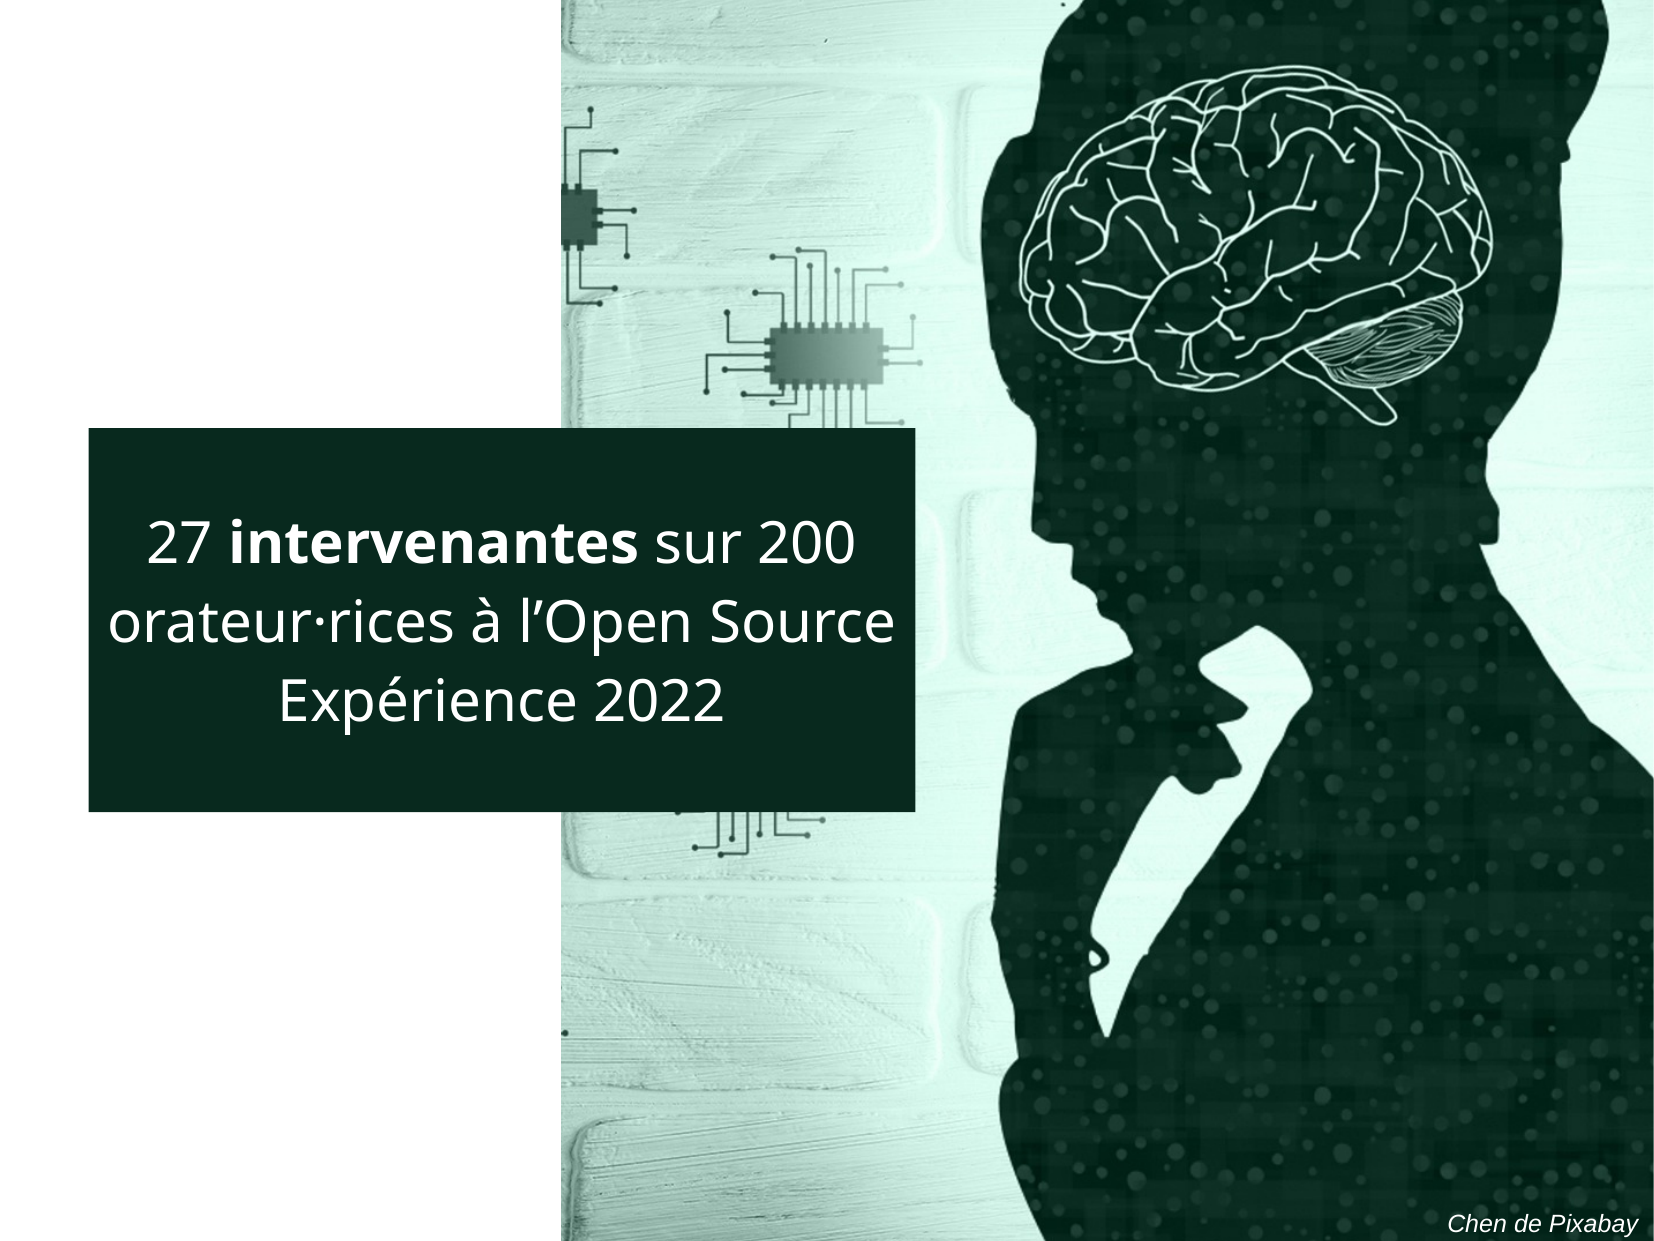

27 intervenantes sur 200 orateur·rices à l’Open Source Expérience 2022
15
Chen de Pixabay